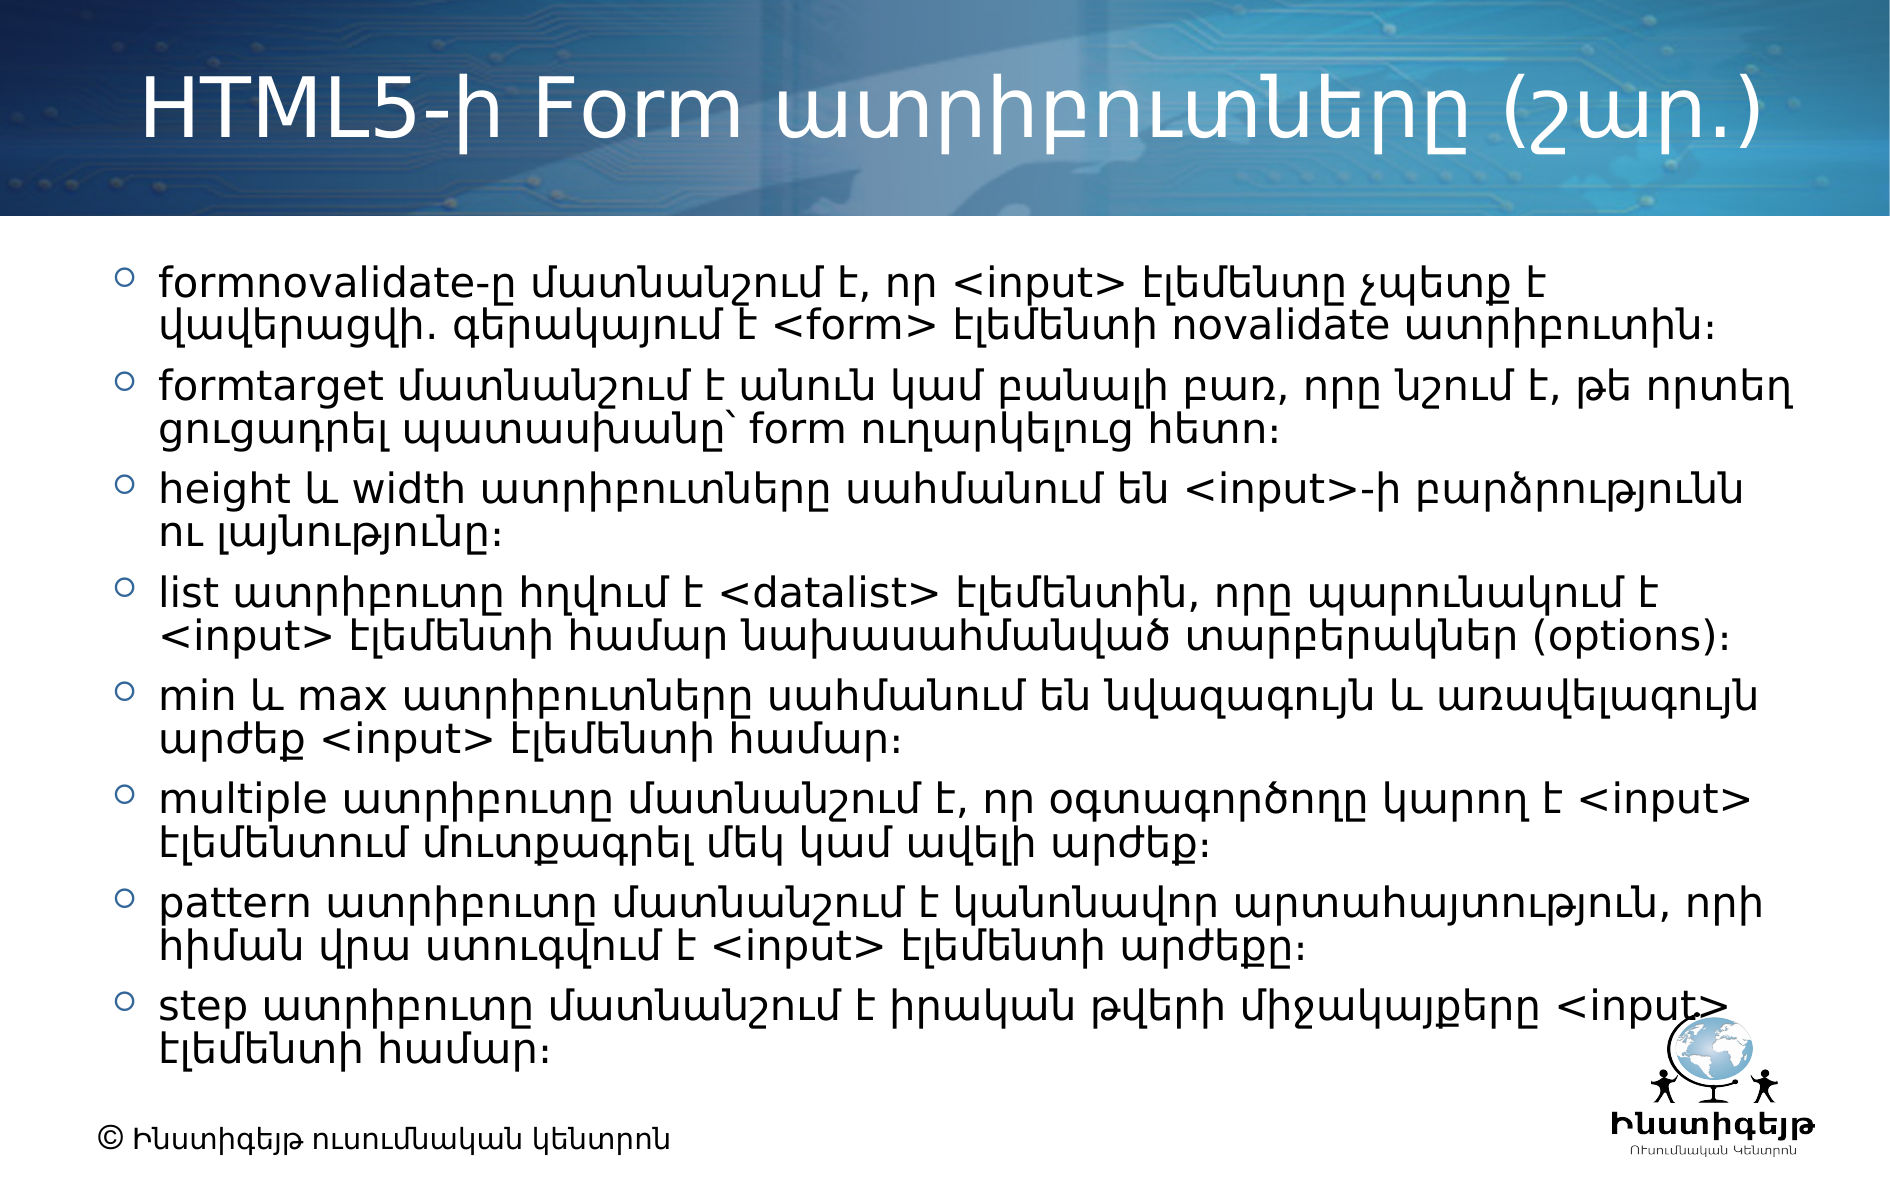

HTML5-ի Form ատրիբուտները (շար.)
# formnovalidate-ը մատնանշում է, որ <input> էլեմենտը չպետք է վավերացվի․ գերակայում է <form> էլեմենտի novalidate ատրիբուտին։
formtarget մատնանշում է անուն կամ բանալի բառ, որը նշում է, թե որտեղ ցուցադրել պատասխանը՝ form ուղարկելուց հետո։
height և width ատրիբուտները սահմանում են <input>-ի բարձրությունն ու լայնությունը։
list ատրիբուտը հղվում է <datalist> էլեմենտին, որը պարունակում է <input> էլեմենտի համար նախասահմանված տարբերակներ (options)։
min և max ատրիբուտները սահմանում են նվազագույն և առավելագույն արժեք <input> էլեմենտի համար։
multiple ատրիբուտը մատնանշում է, որ օգտագործողը կարող է <input> էլեմենտում մուտքագրել մեկ կամ ավելի արժեք։
pattern ատրիբուտը մատնանշում է կանոնավոր արտահայտություն, որի հիման վրա ստուգվում է <input> էլեմենտի արժեքը։
step ատրիբուտը մատնանշում է իրական թվերի միջակայքերը <input> էլեմենտի համար։